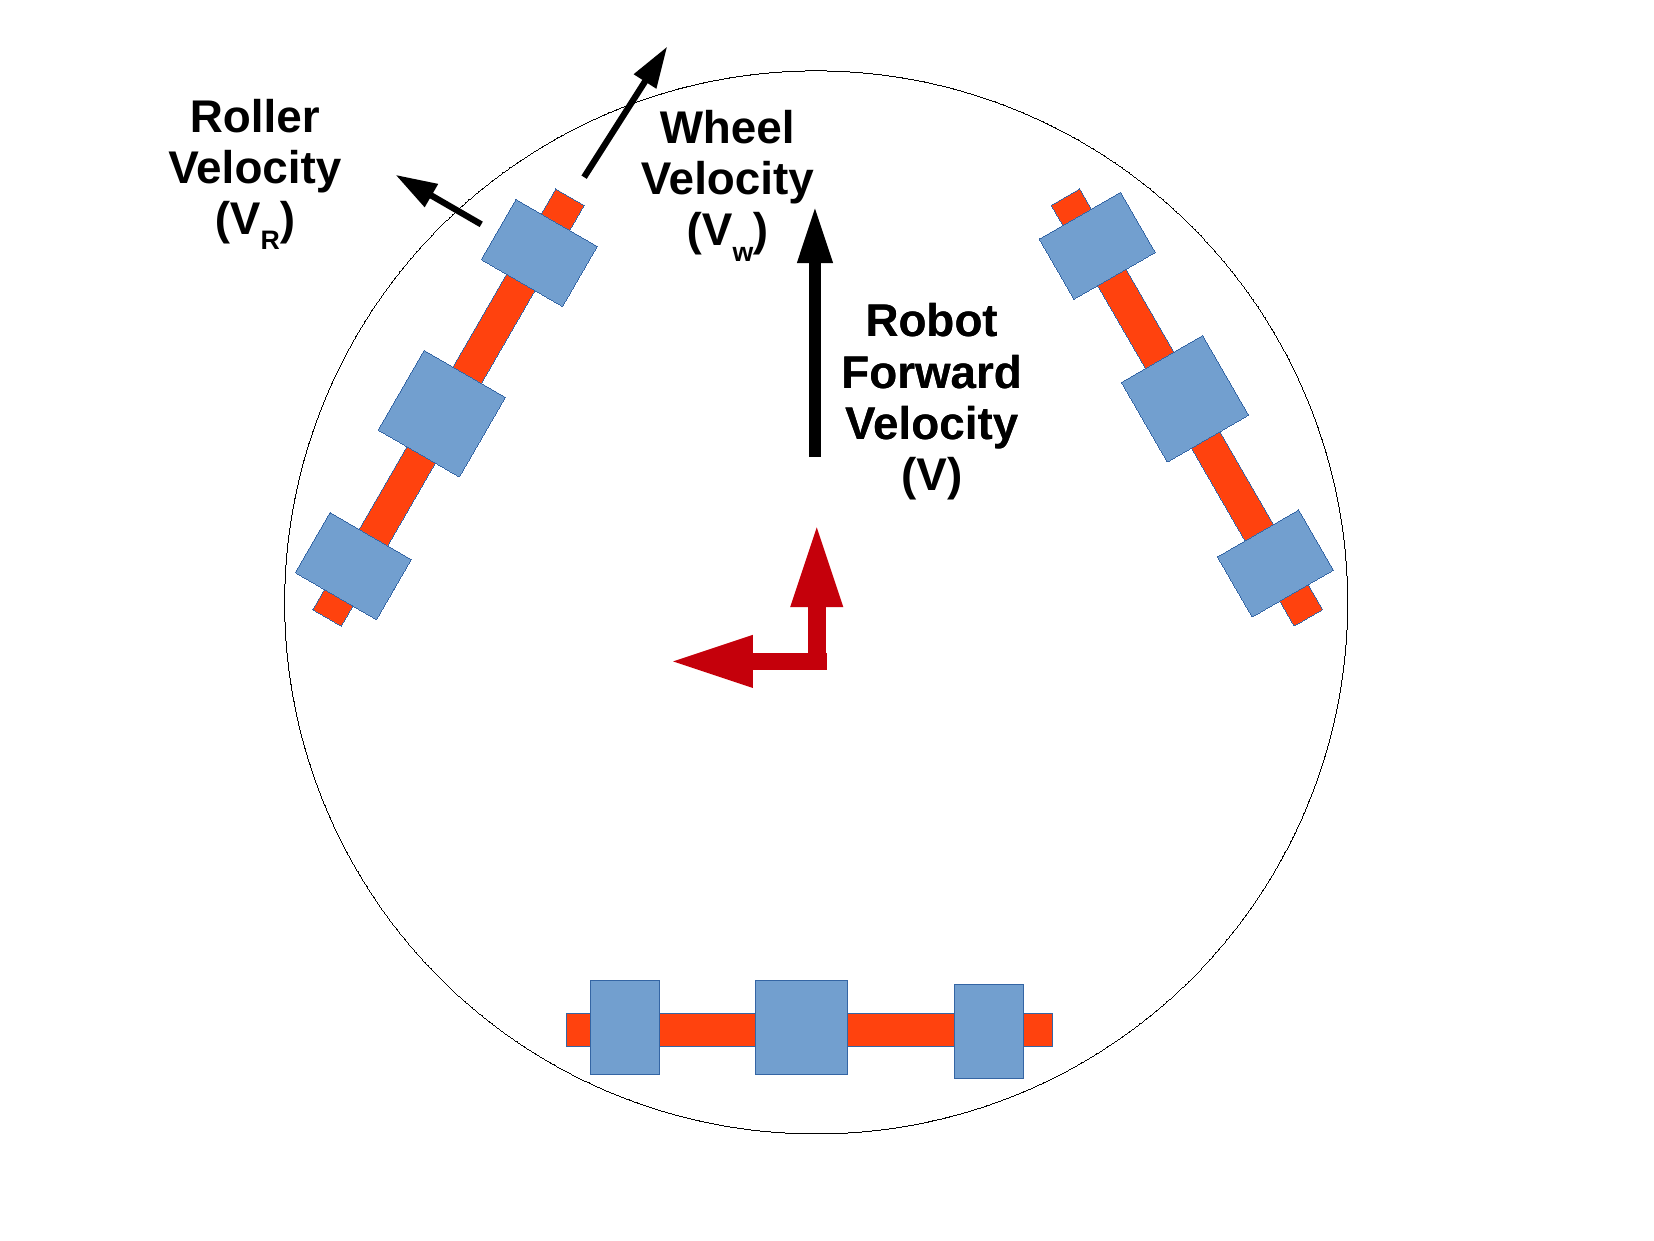

Roller Velocity (VR)
Wheel Velocity
(Vw)
Robot Forward
Velocity
Robot Forward
Velocity
(V)